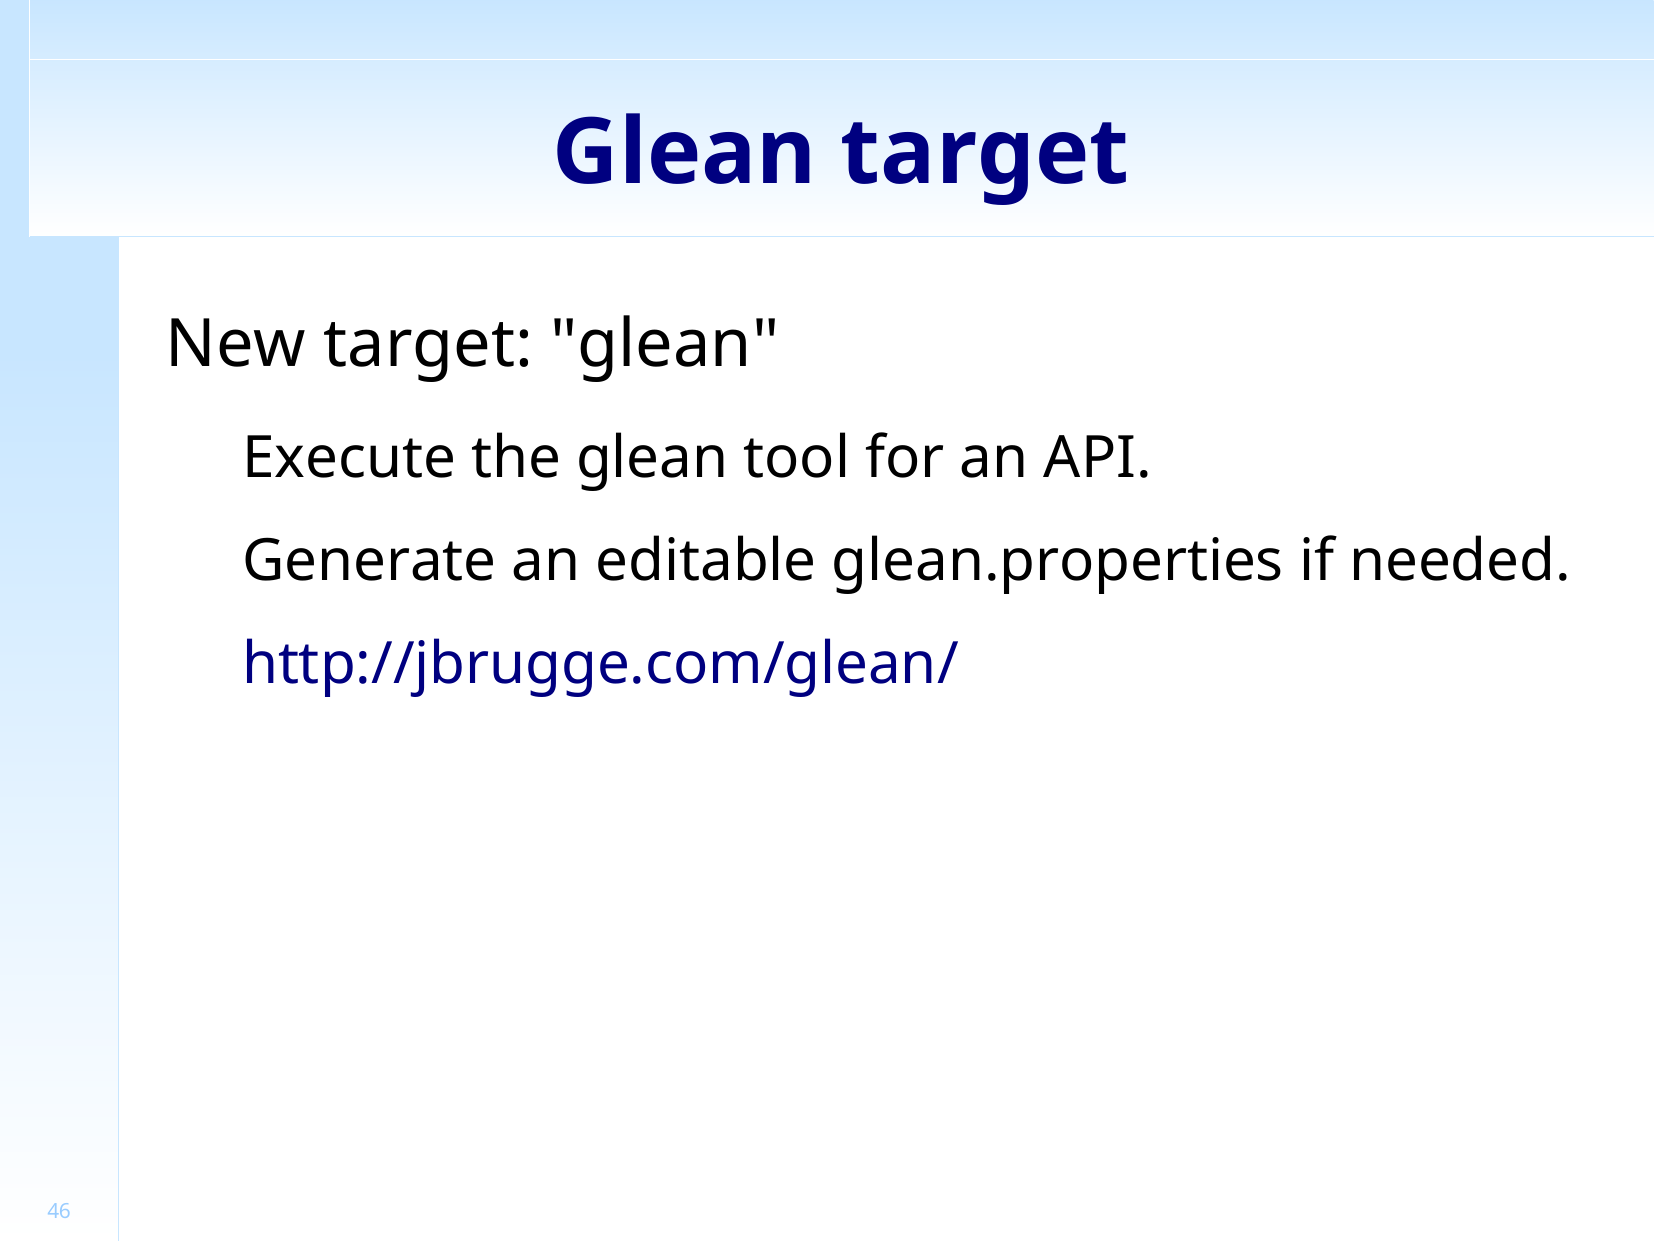

# Glean target
New target: "glean"
Execute the glean tool for an API.
Generate an editable glean.properties if needed.
http://jbrugge.com/glean/